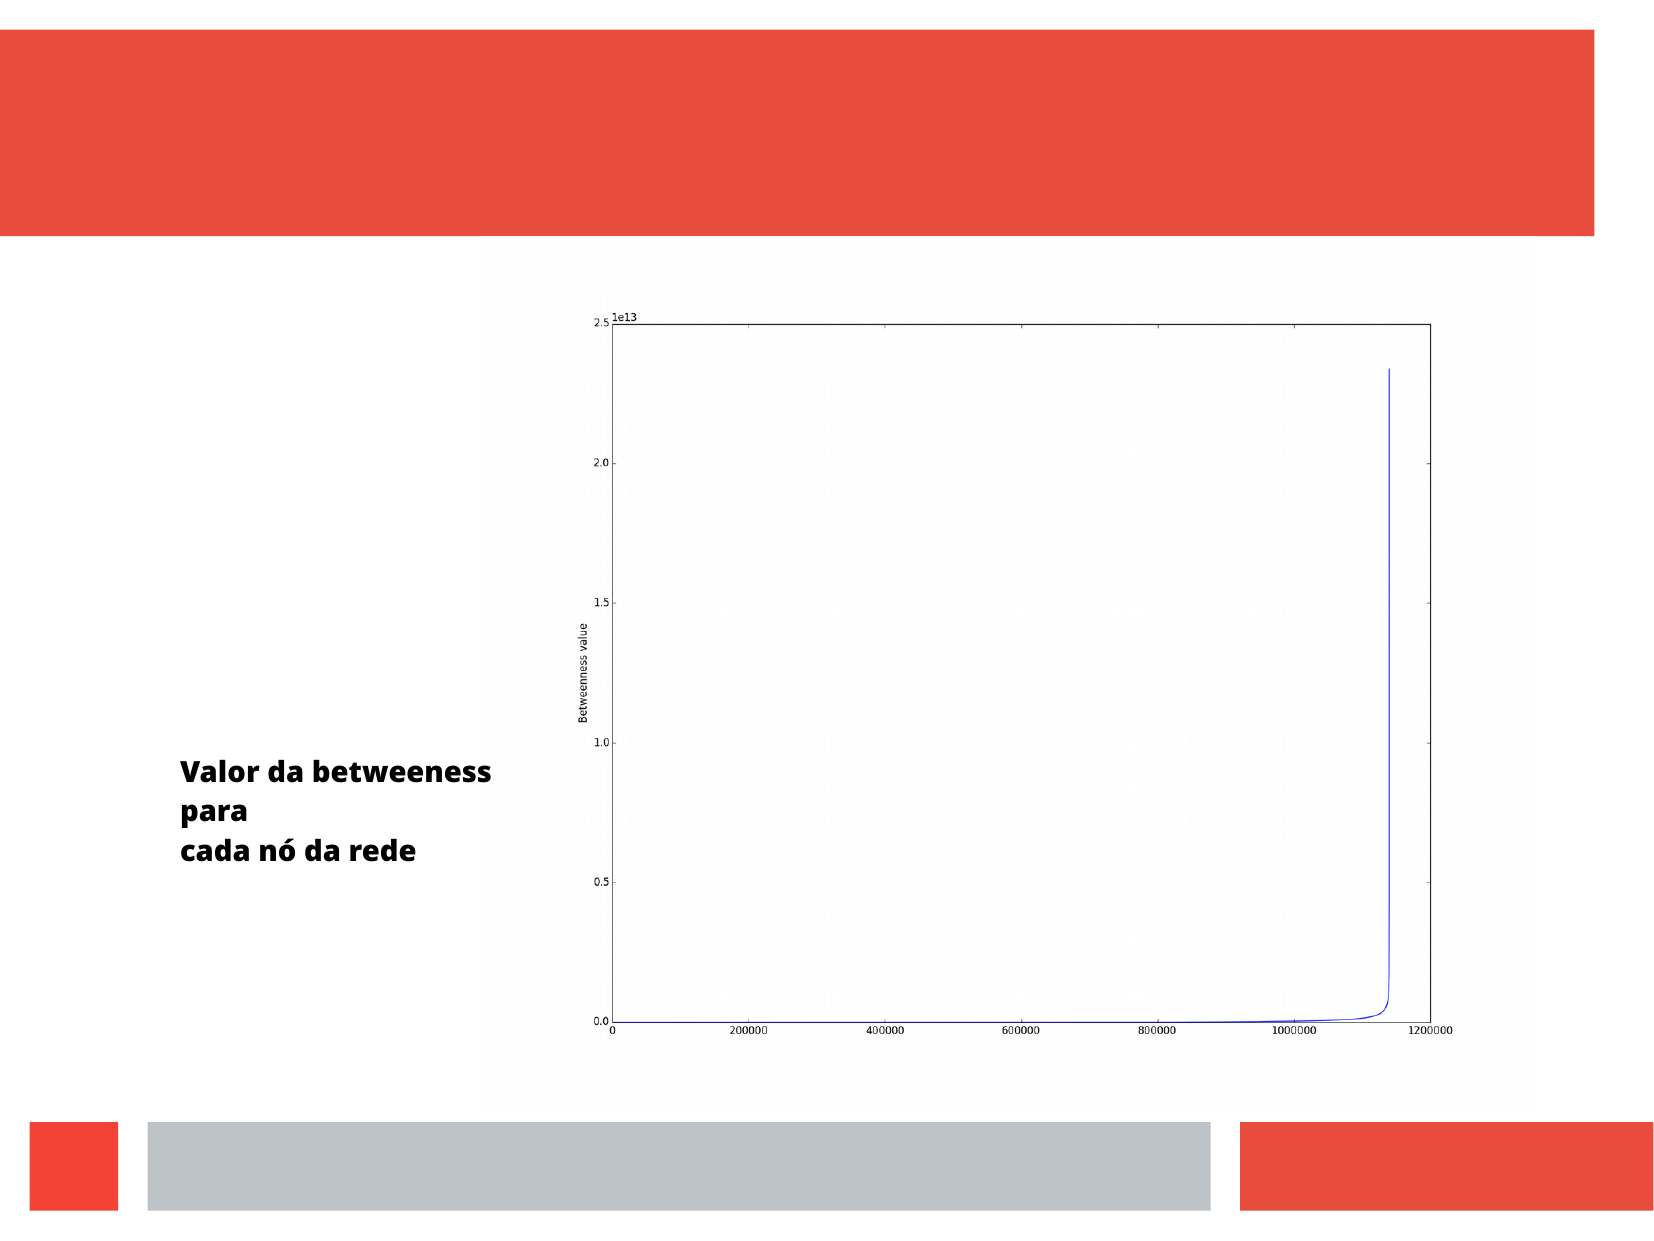

# Valor da betweeness para cada nó da rede